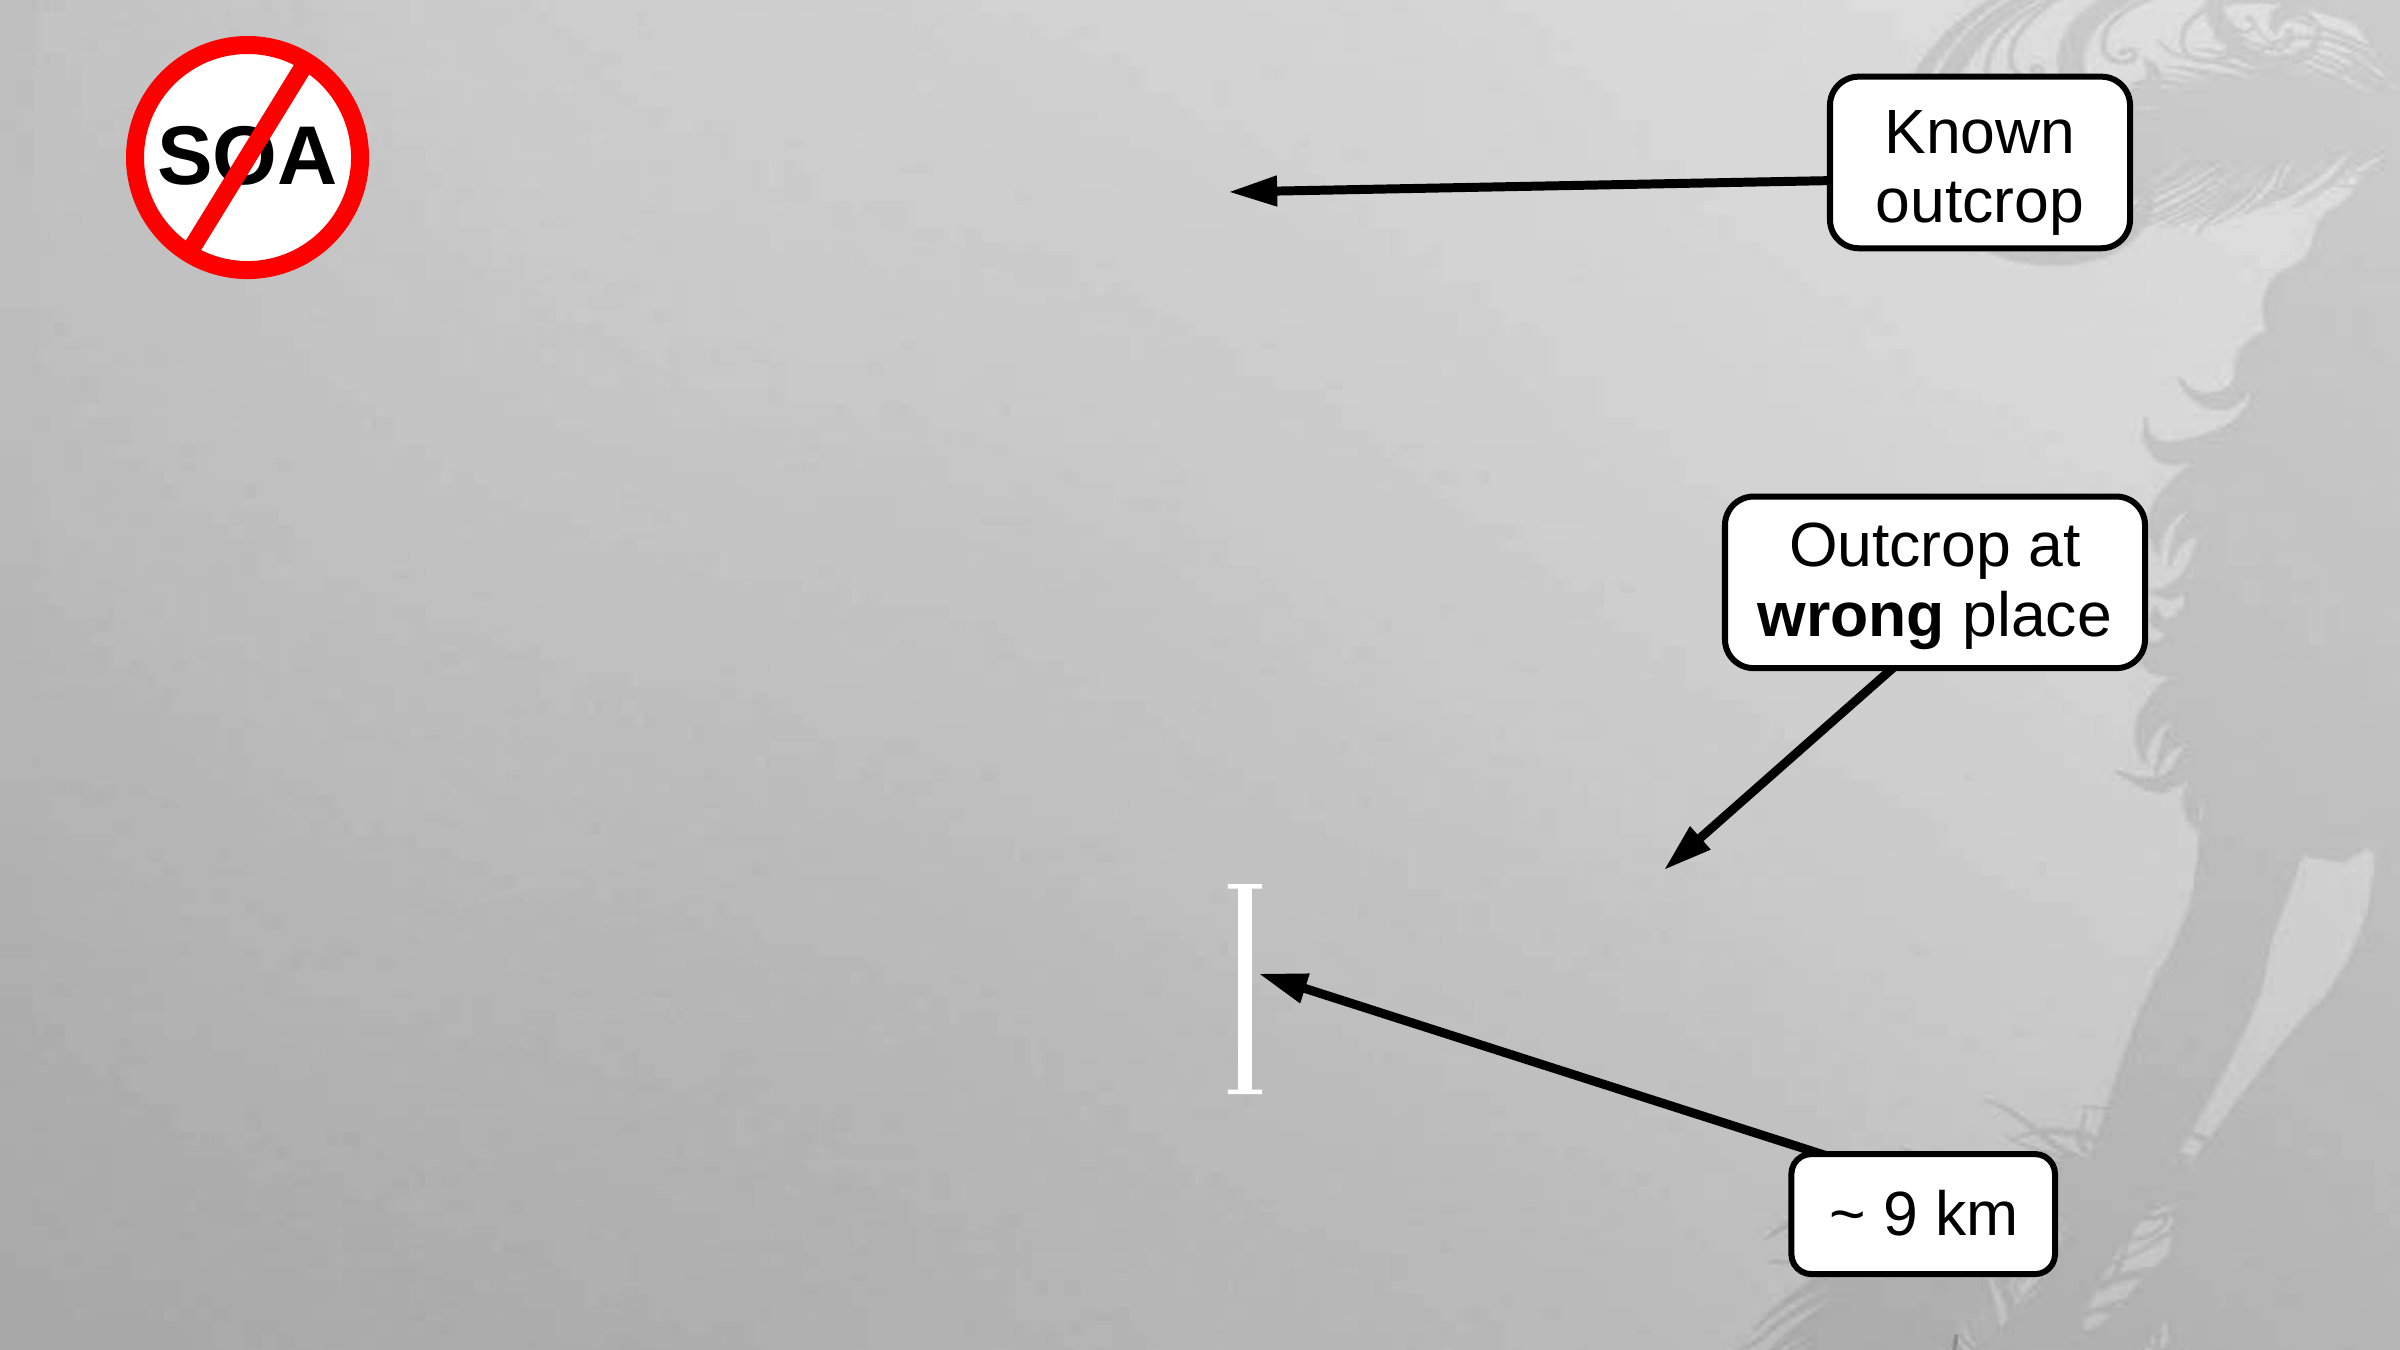

SOA
Known outcrop
Outcrop at wrong place
~ 9 km